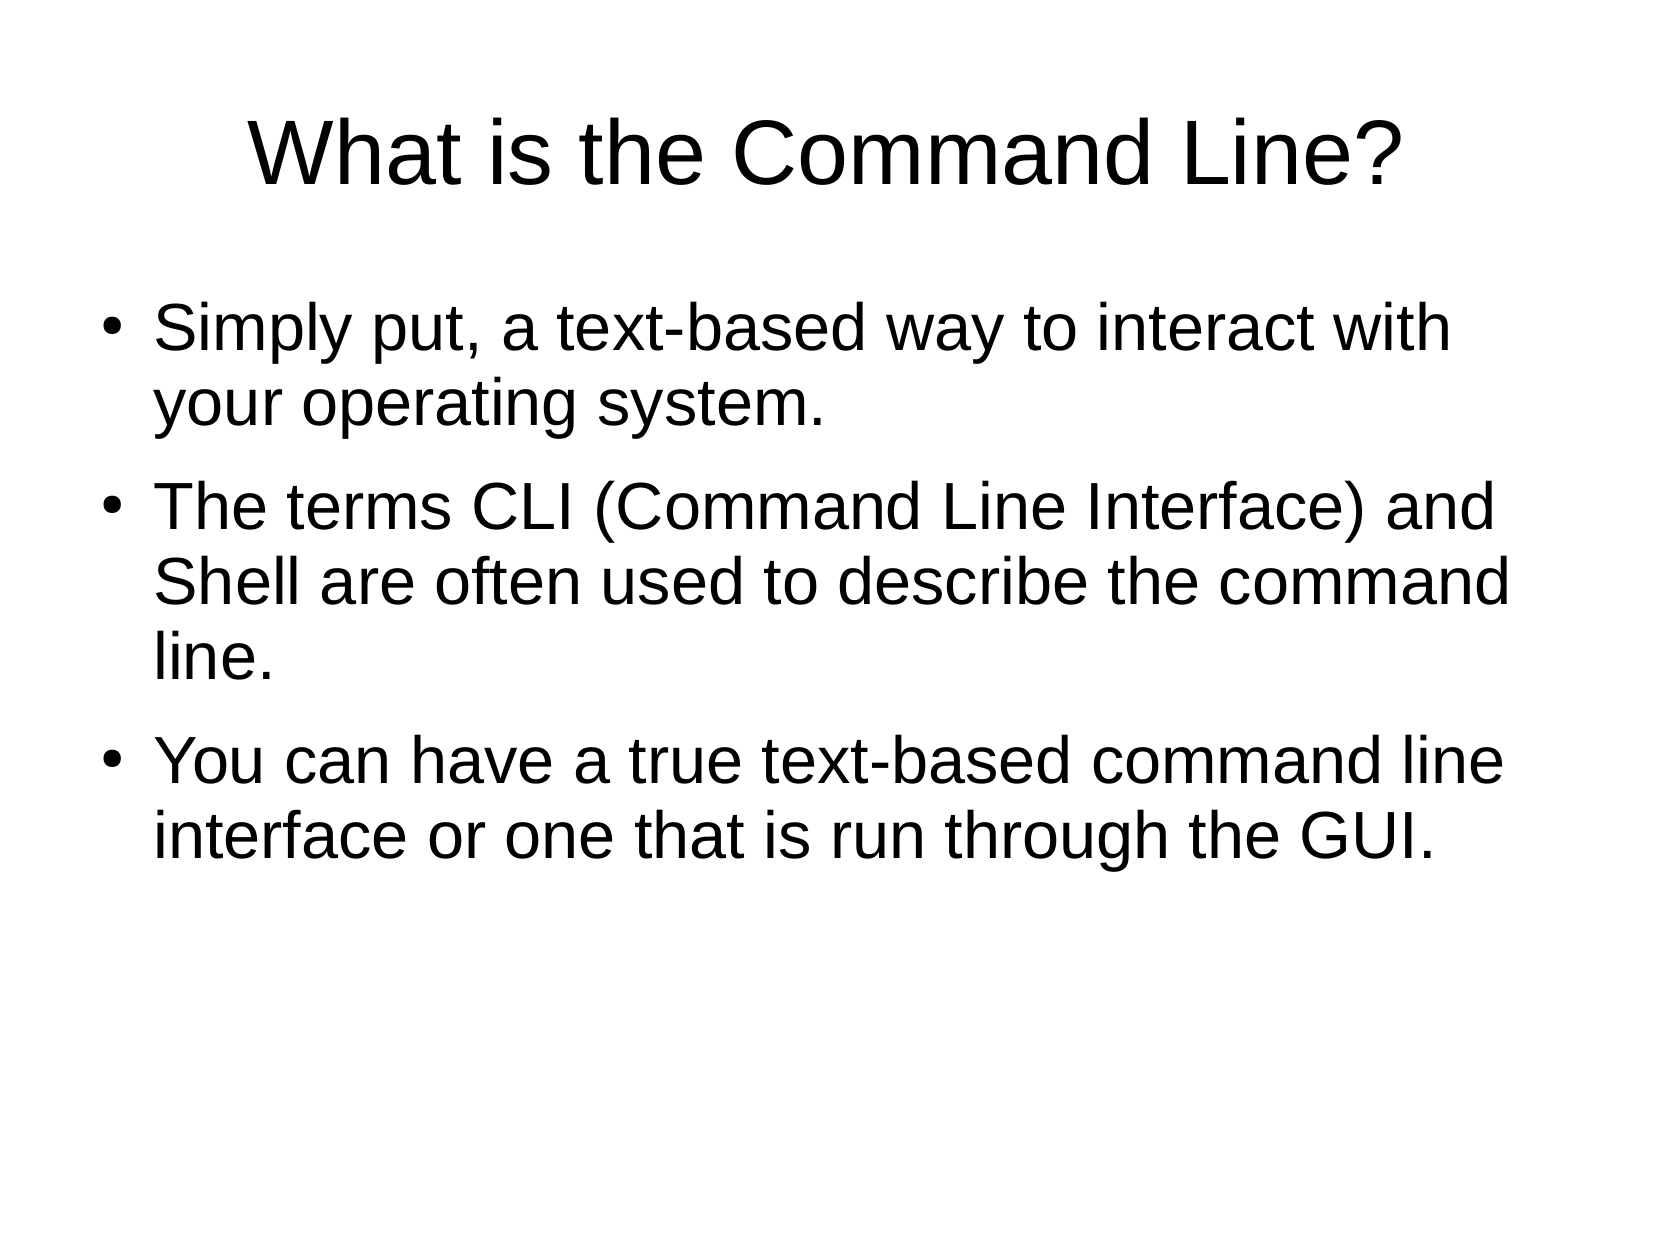

# What is the Command Line?
Simply put, a text-based way to interact with your operating system.
The terms CLI (Command Line Interface) and Shell are often used to describe the command line.
You can have a true text-based command line interface or one that is run through the GUI.